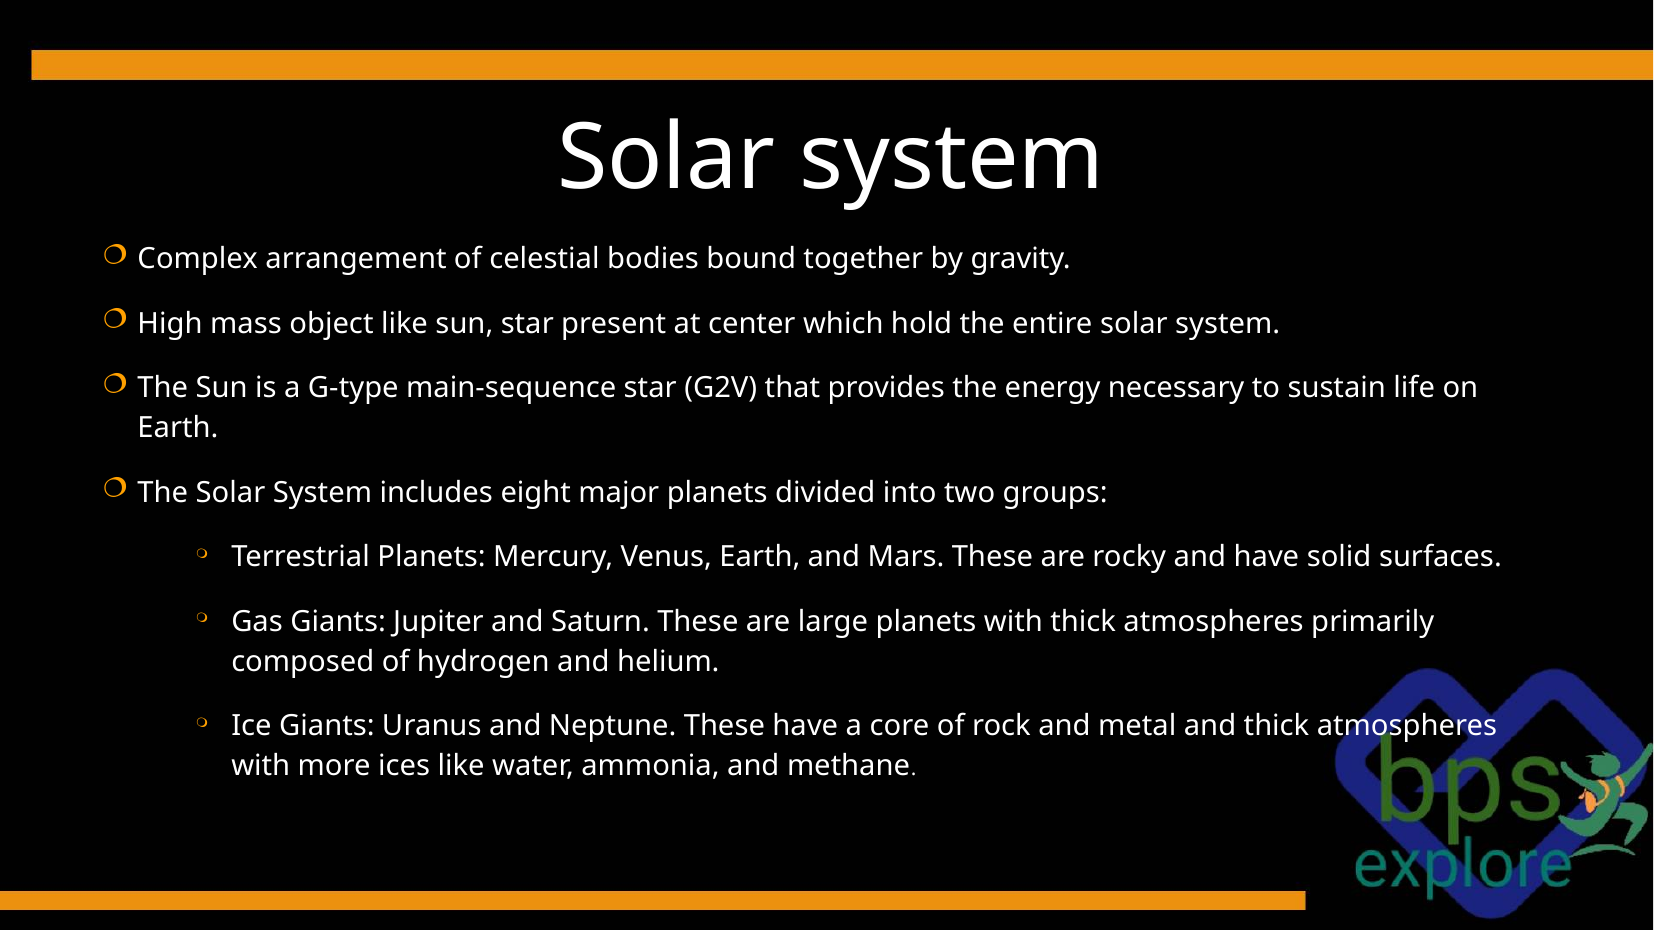

# Solar system
Complex arrangement of celestial bodies bound together by gravity.
High mass object like sun, star present at center which hold the entire solar system.
The Sun is a G-type main-sequence star (G2V) that provides the energy necessary to sustain life on Earth.
The Solar System includes eight major planets divided into two groups:
Terrestrial Planets: Mercury, Venus, Earth, and Mars. These are rocky and have solid surfaces.
Gas Giants: Jupiter and Saturn. These are large planets with thick atmospheres primarily composed of hydrogen and helium.
Ice Giants: Uranus and Neptune. These have a core of rock and metal and thick atmospheres with more ices like water, ammonia, and methane.